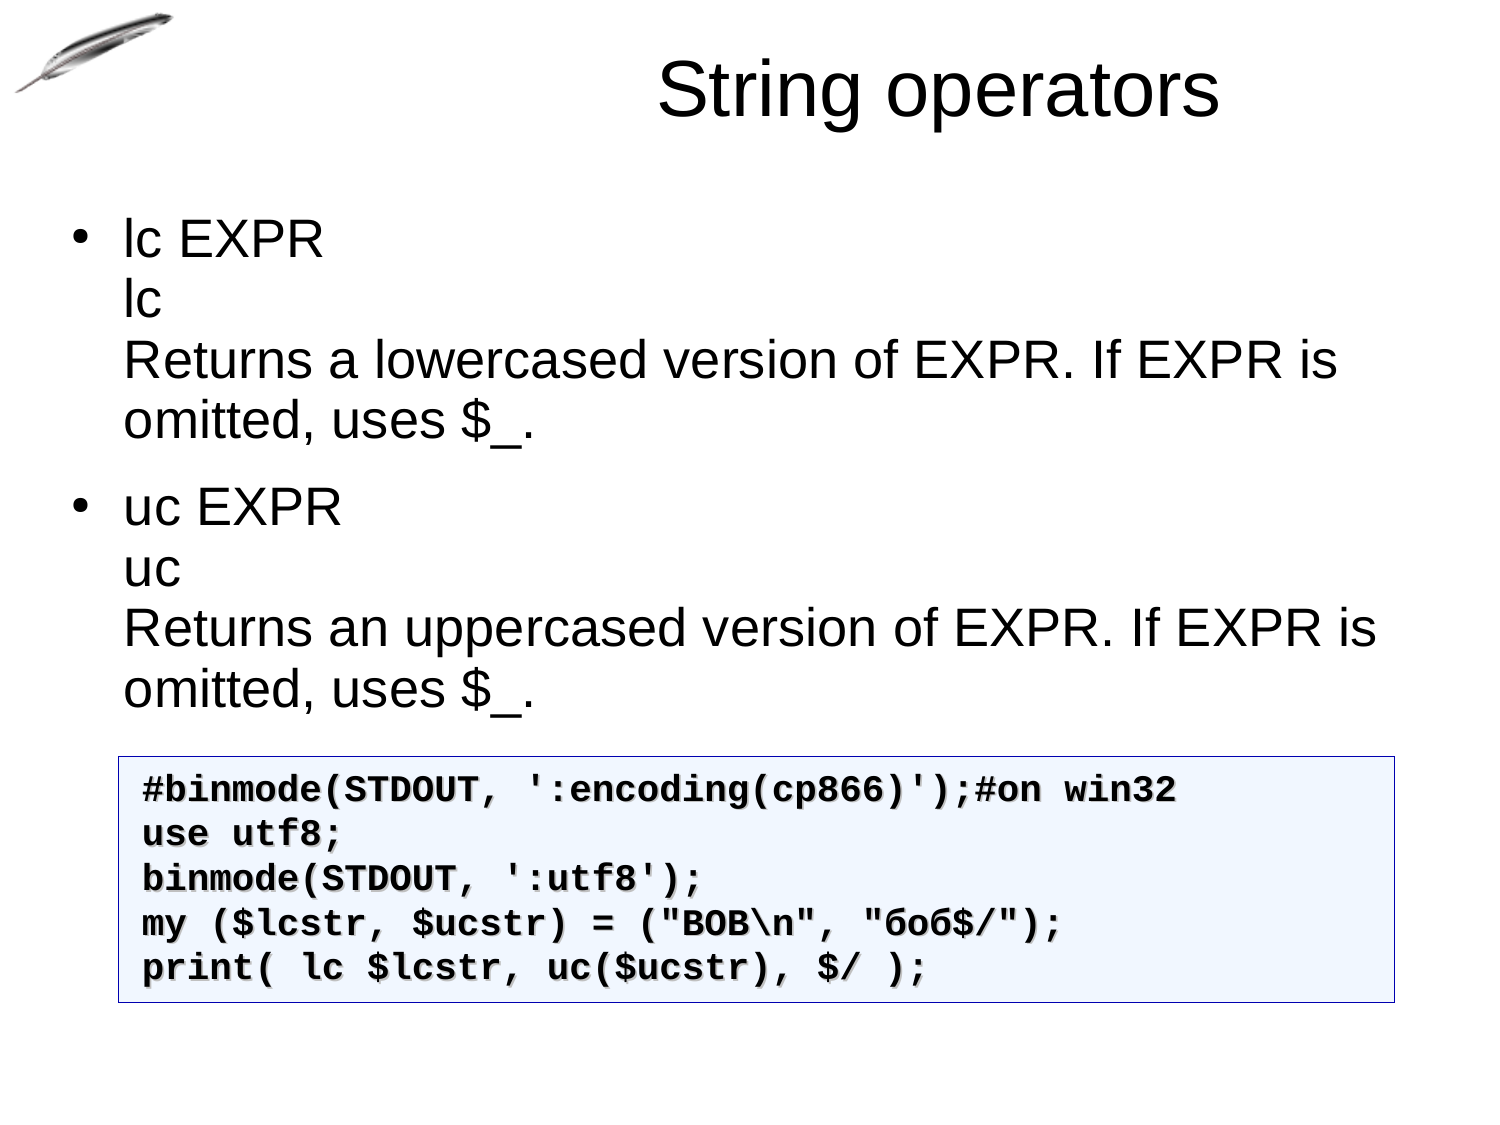

# String operators
lc EXPR
lc
Returns a lowercased version of EXPR. If EXPR is omitted, uses $_.
uc EXPR
uc
Returns an uppercased version of EXPR. If EXPR is omitted, uses $_.
#binmode(STDOUT, ':encoding(cp866)');#on win32
use utf8;
binmode(STDOUT, ':utf8');
my ($lcstr, $ucstr) = ("BOB\n", "боб$/");
print( lc $lcstr, uc($ucstr), $/ );